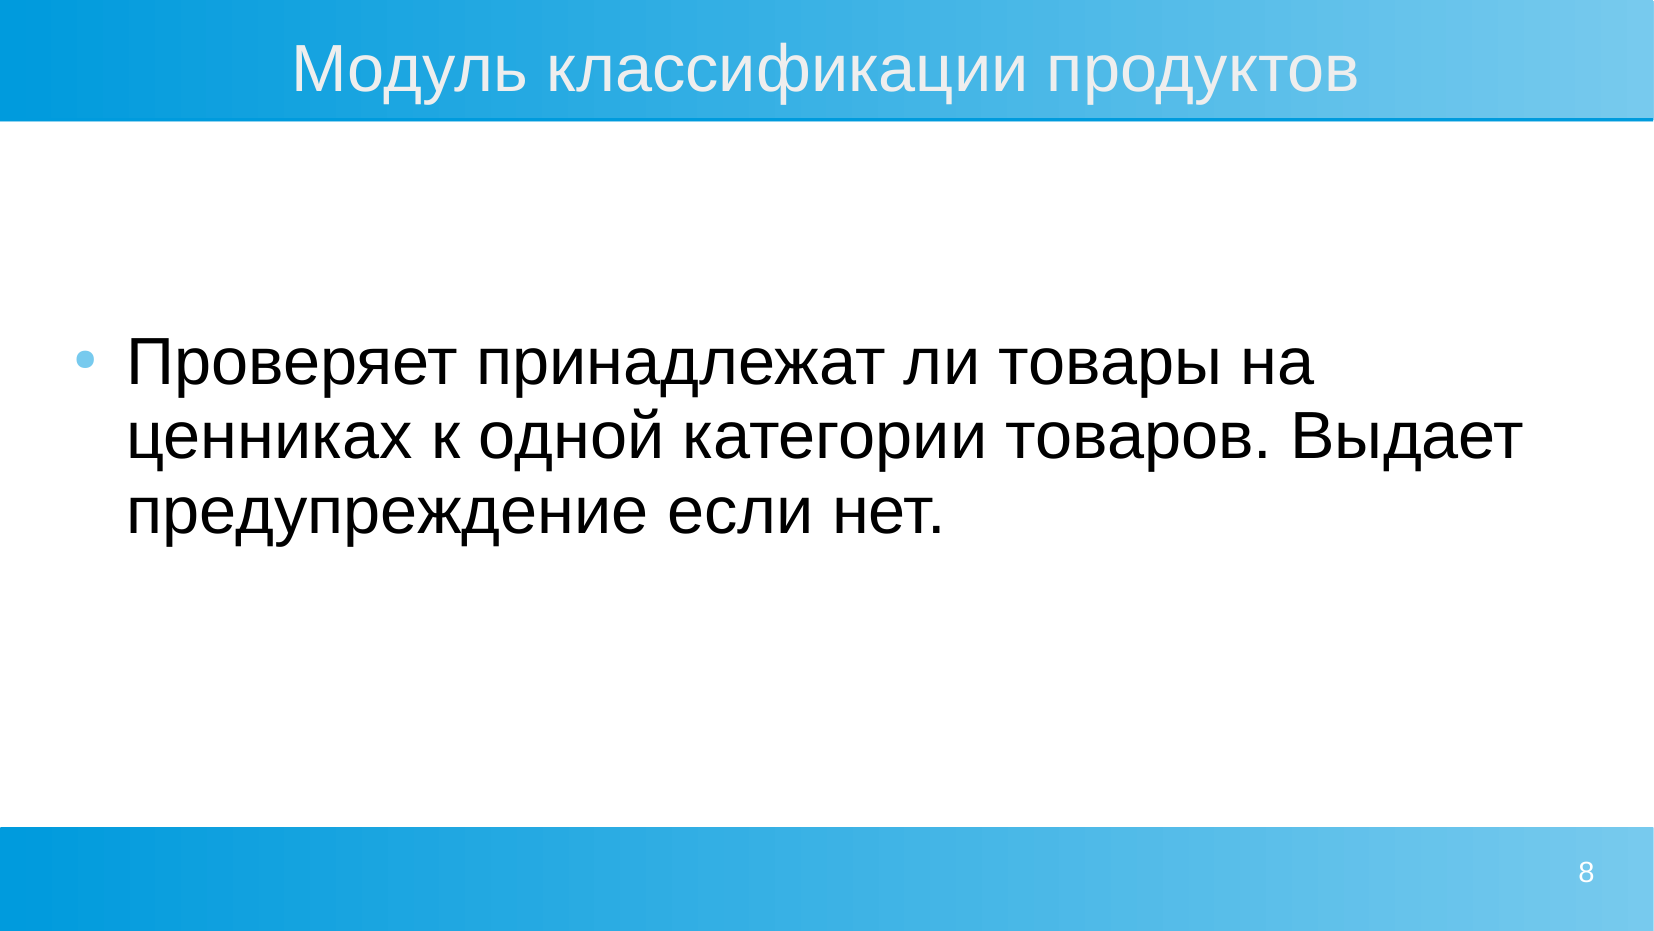

# Модуль классификации продуктов
Проверяет принадлежат ли товары на ценниках к одной категории товаров. Выдает предупреждение если нет.
8